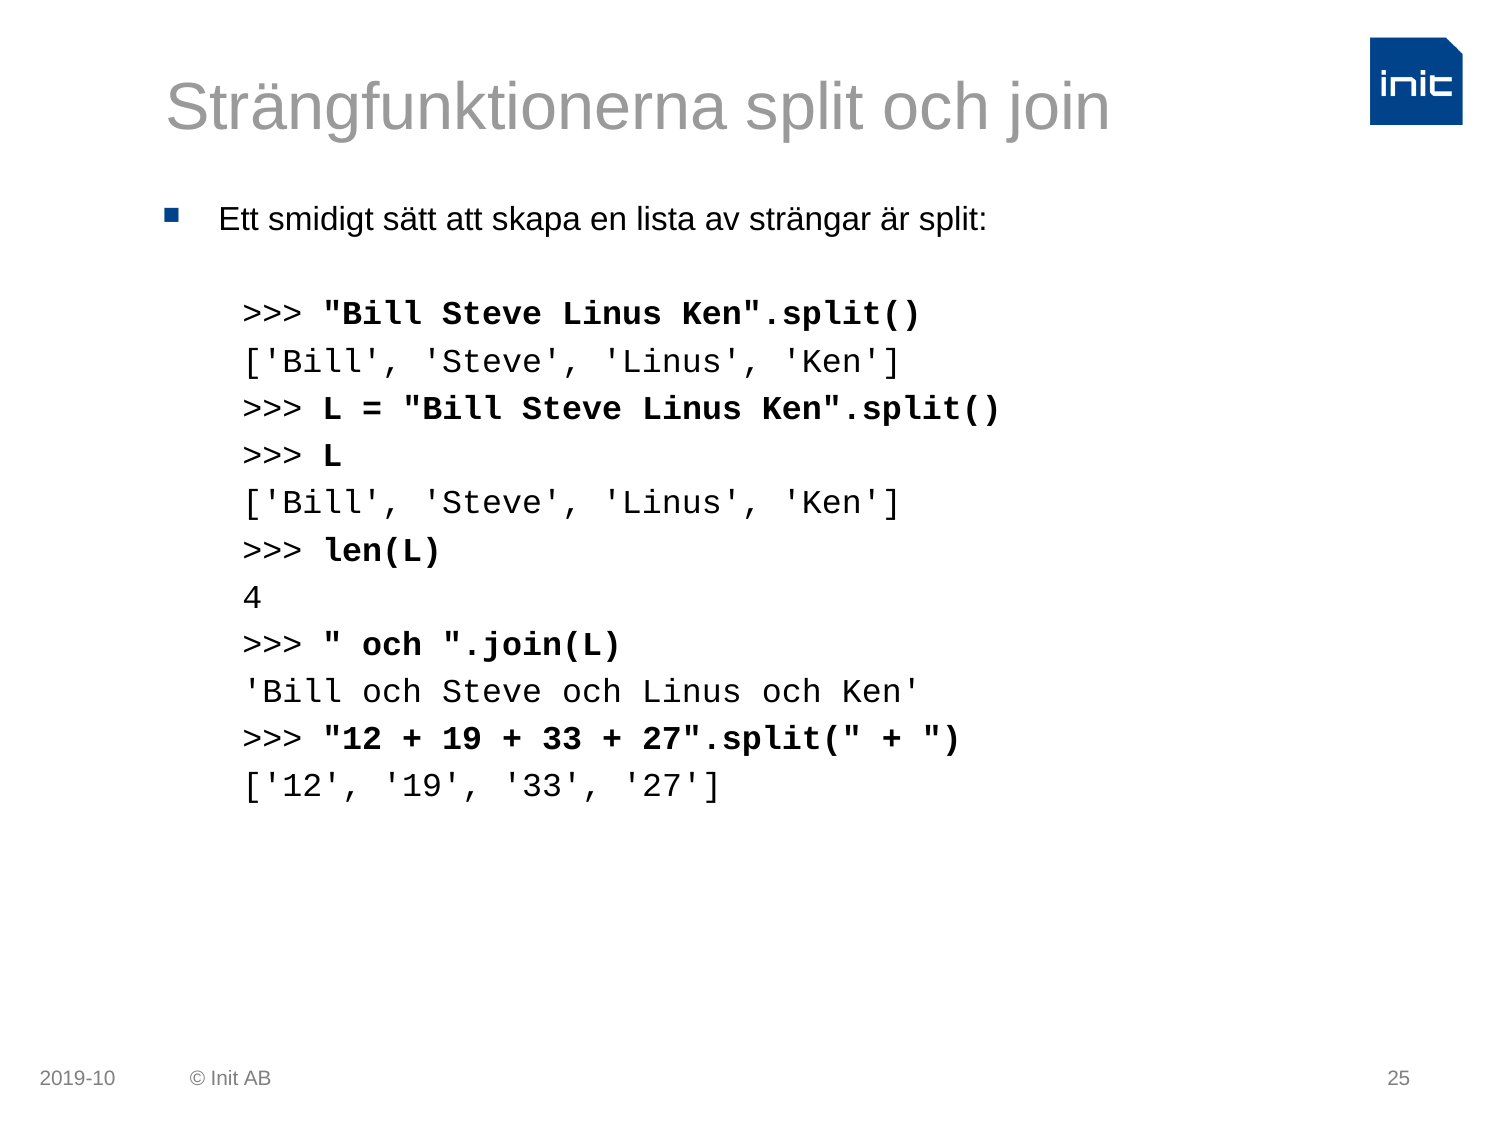

Strängfunktionerna split och join
Ett smidigt sätt att skapa en lista av strängar är split:
>>> "Bill Steve Linus Ken".split()
['Bill', 'Steve', 'Linus', 'Ken']
>>> L = "Bill Steve Linus Ken".split()
>>> L
['Bill', 'Steve', 'Linus', 'Ken']
>>> len(L)
4
>>> " och ".join(L)
'Bill och Steve och Linus och Ken'
>>> "12 + 19 + 33 + 27".split(" + ")
['12', '19', '33', '27']
2019-10
© Init AB